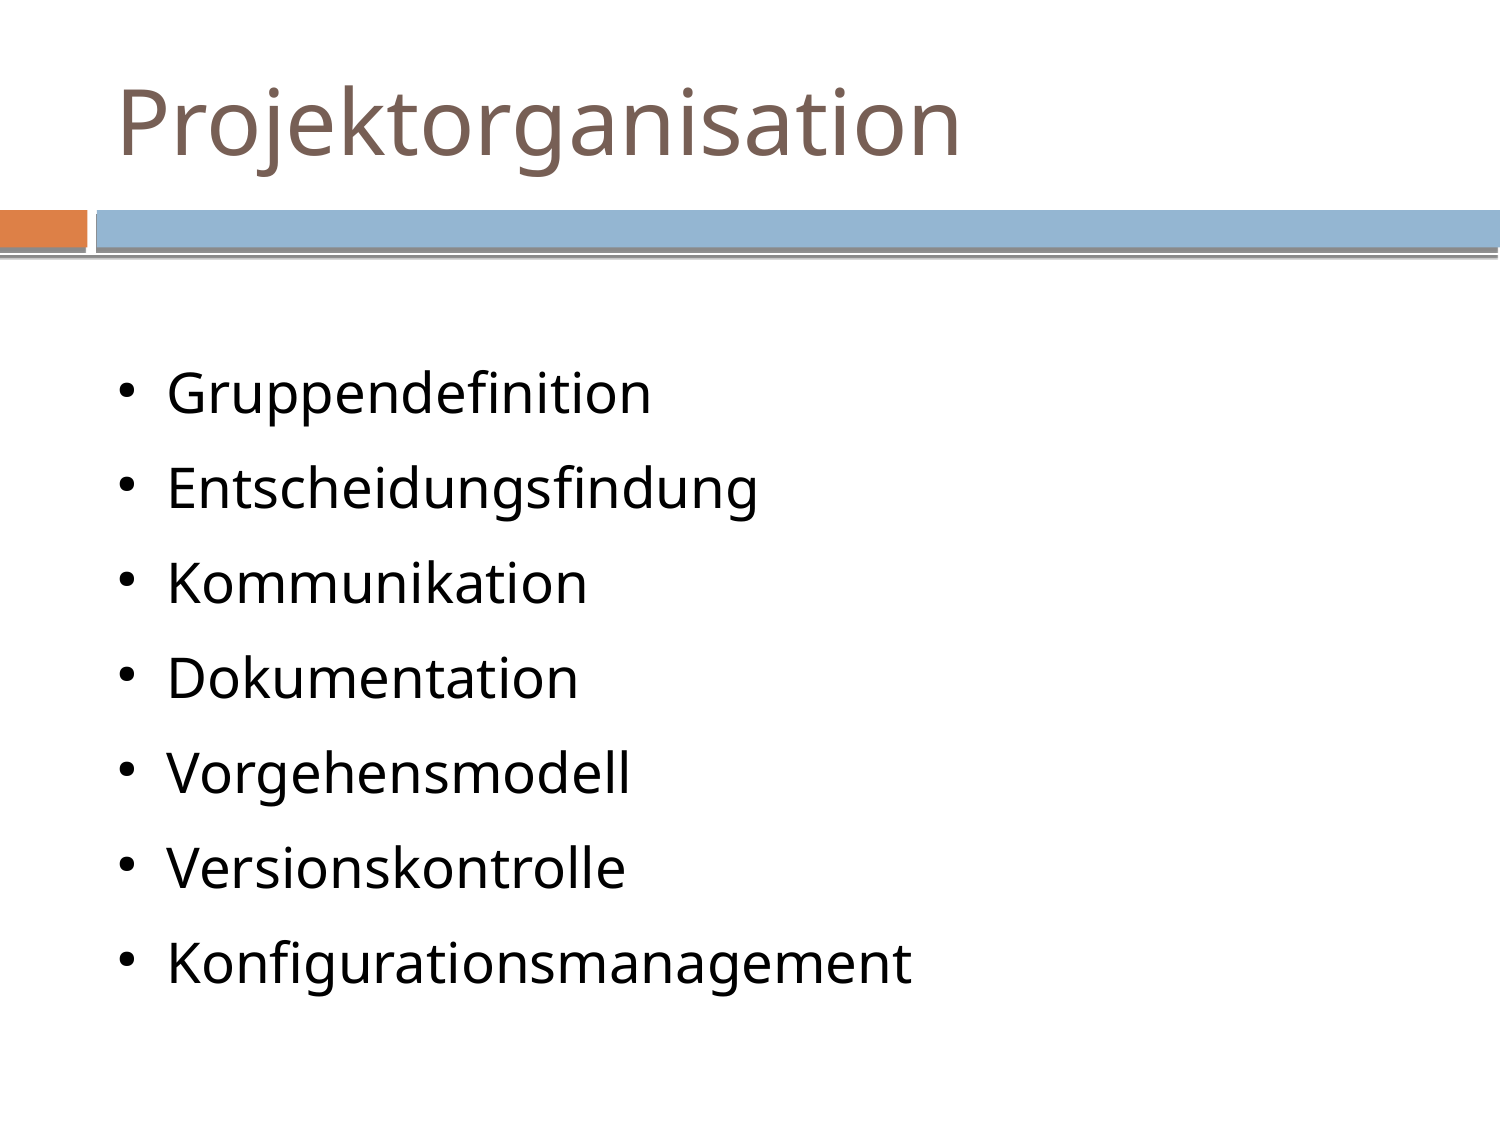

# Projektorganisation
Gruppendefinition
Entscheidungsfindung
Kommunikation
Dokumentation
Vorgehensmodell
Versionskontrolle
Konfigurationsmanagement